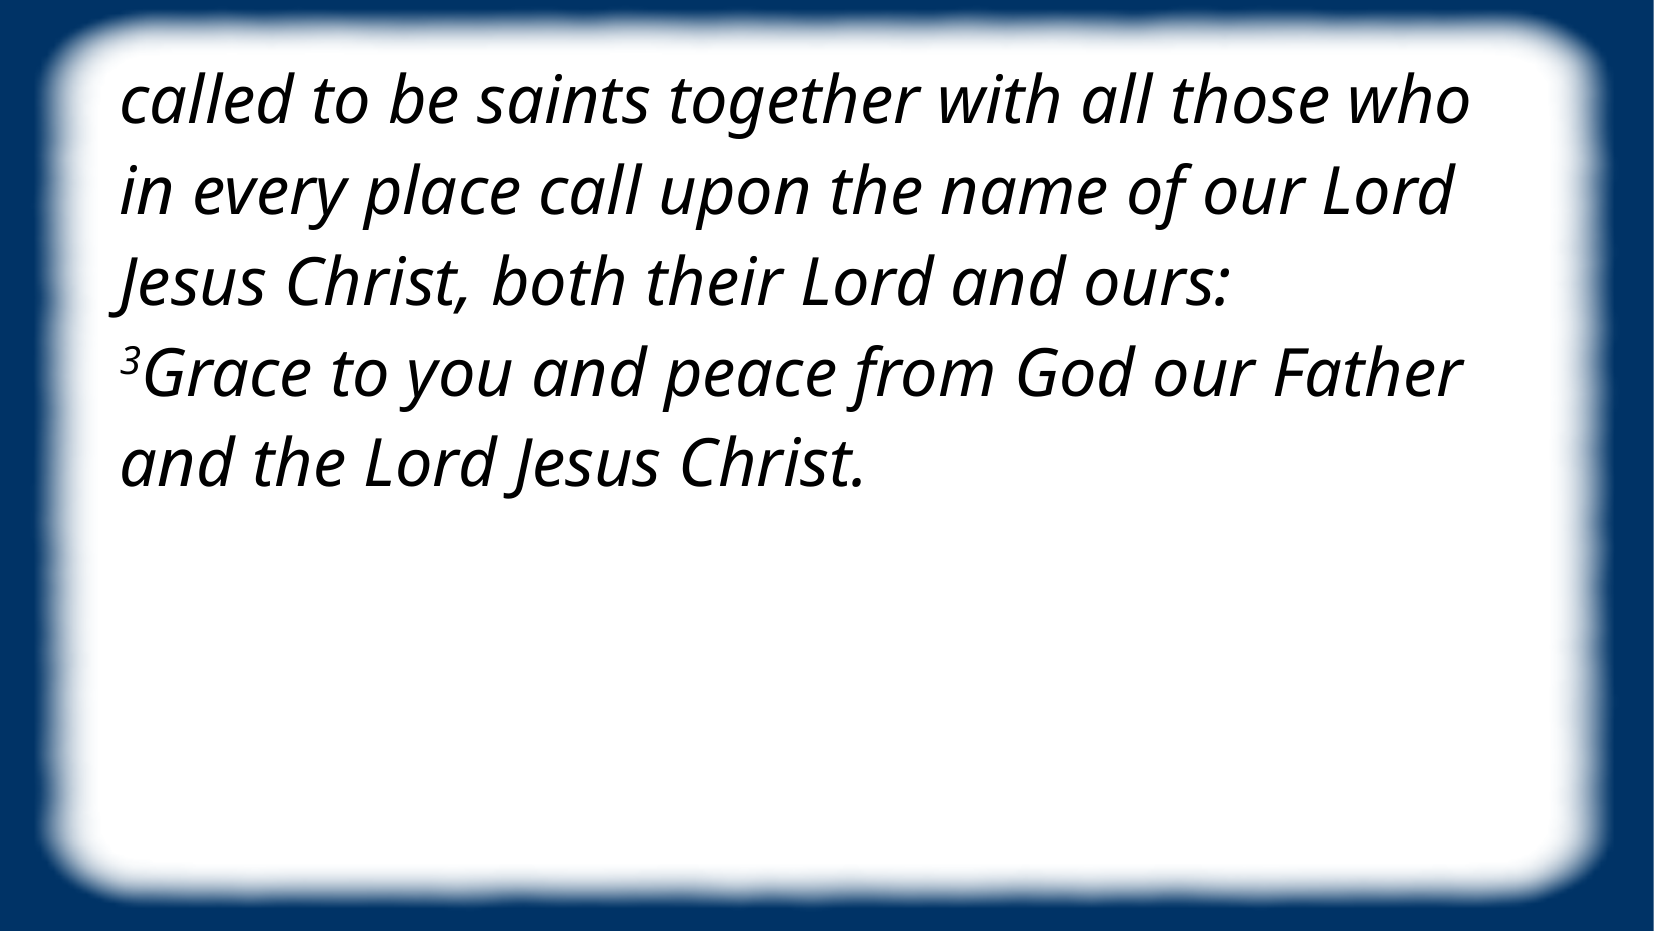

called to be saints together with all those who in every place call upon the name of our Lord Jesus Christ, both their Lord and ours:
3Grace to you and peace from God our Father and the Lord Jesus Christ.